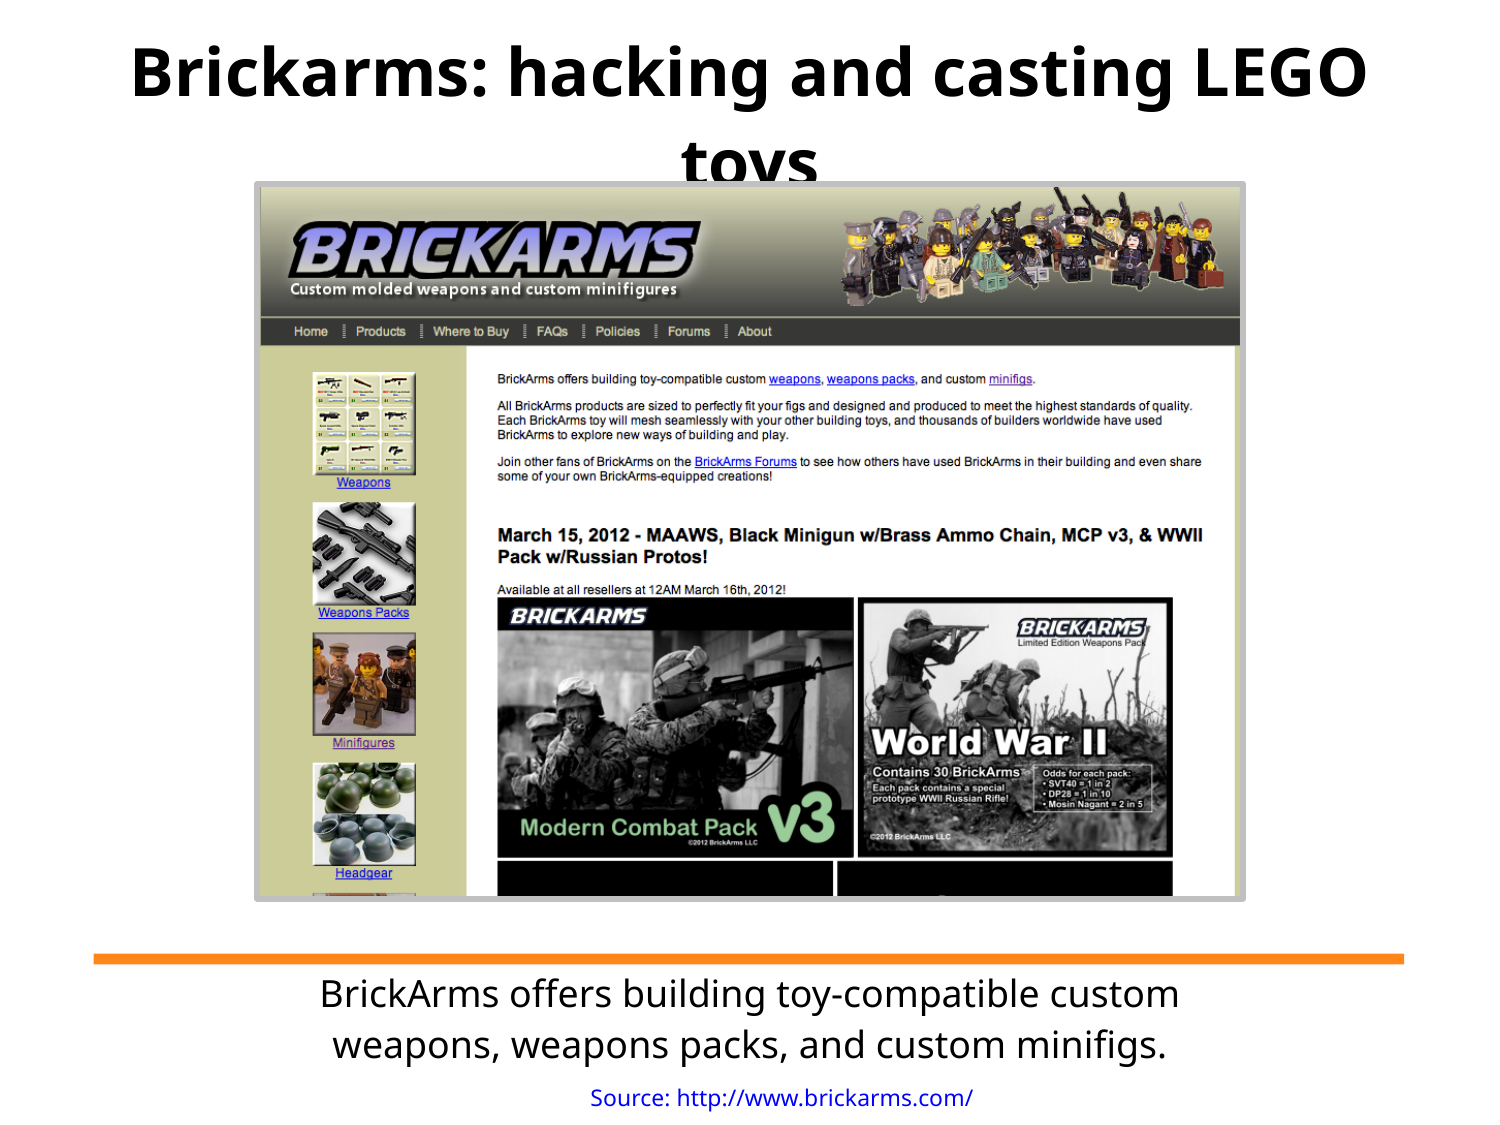

# Brickarms: hacking and casting LEGO toys
BrickArms offers building toy-compatible custom weapons, weapons packs, and custom minifigs.
Source: http://www.brickarms.com/